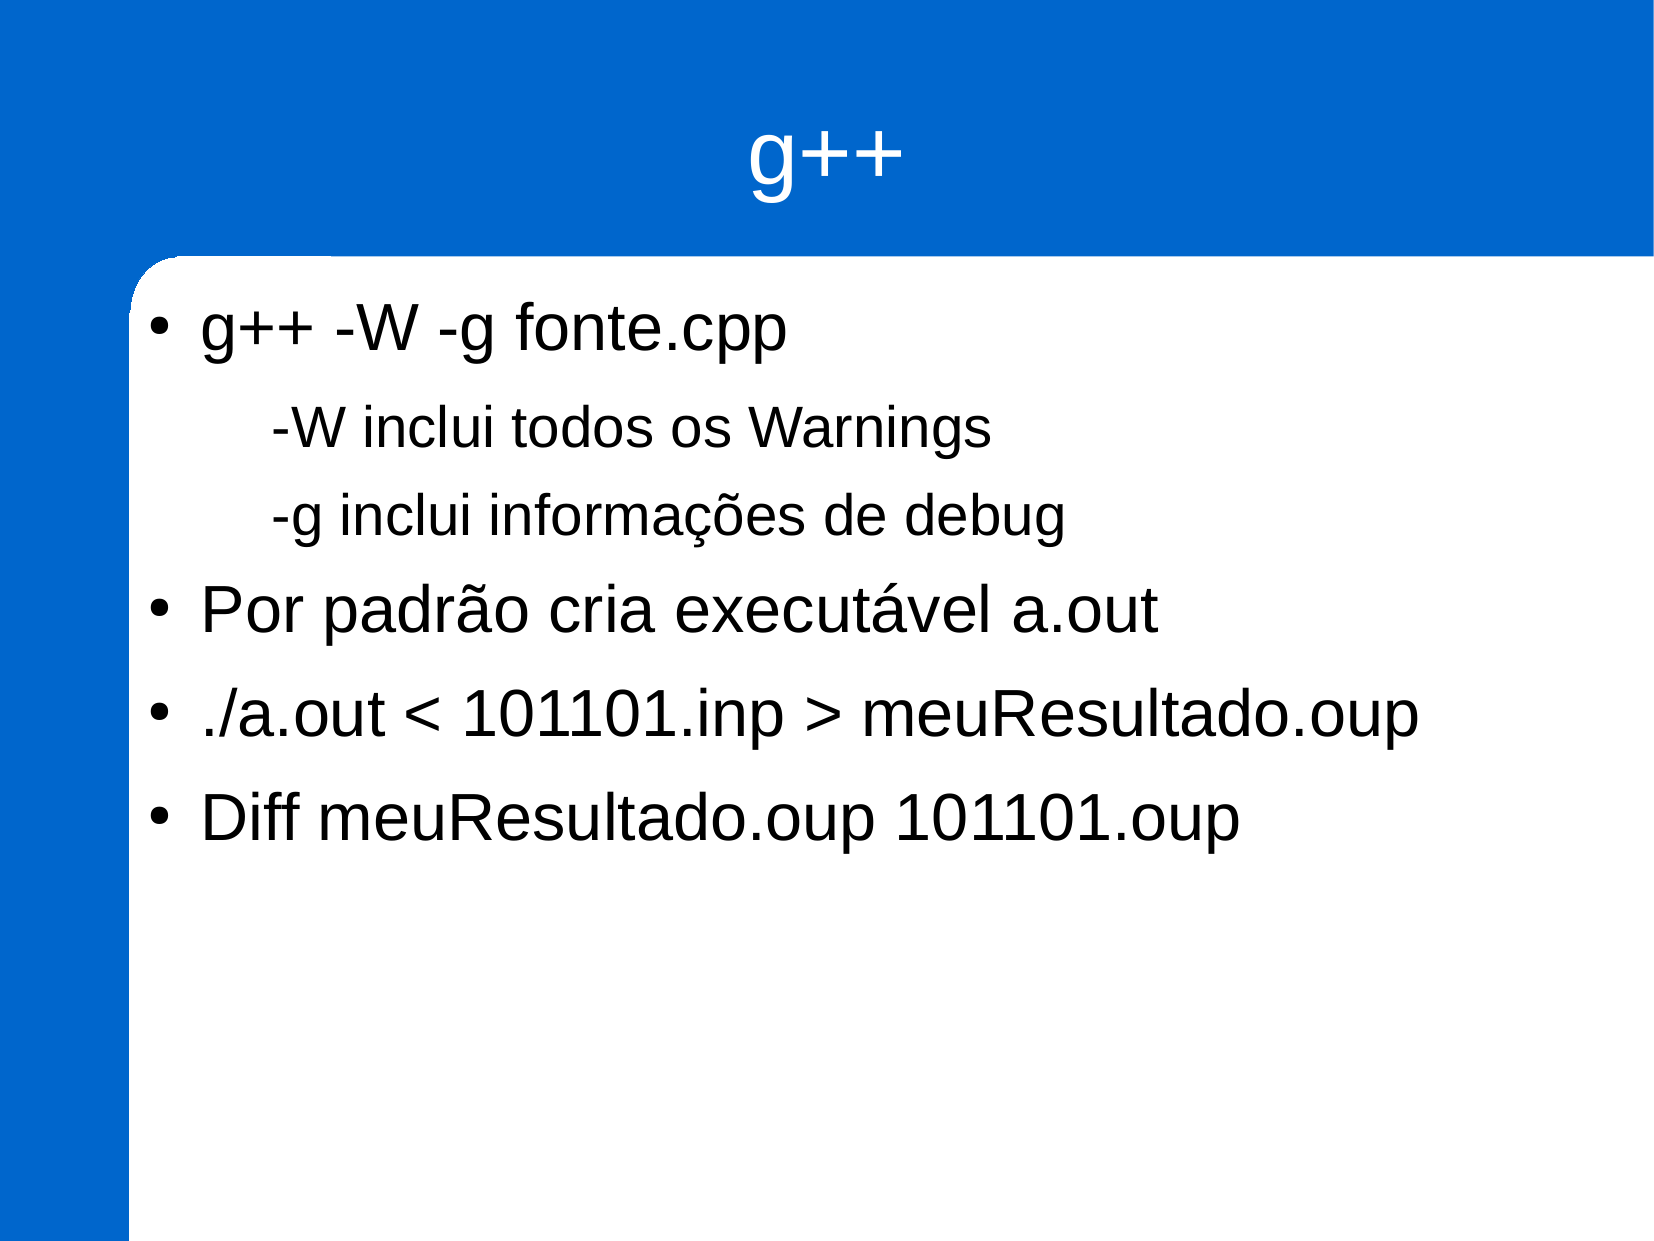

# g++
g++ -W -g fonte.cpp
-W inclui todos os Warnings
-g inclui informações de debug
Por padrão cria executável a.out
./a.out < 101101.inp > meuResultado.oup
Diff meuResultado.oup 101101.oup